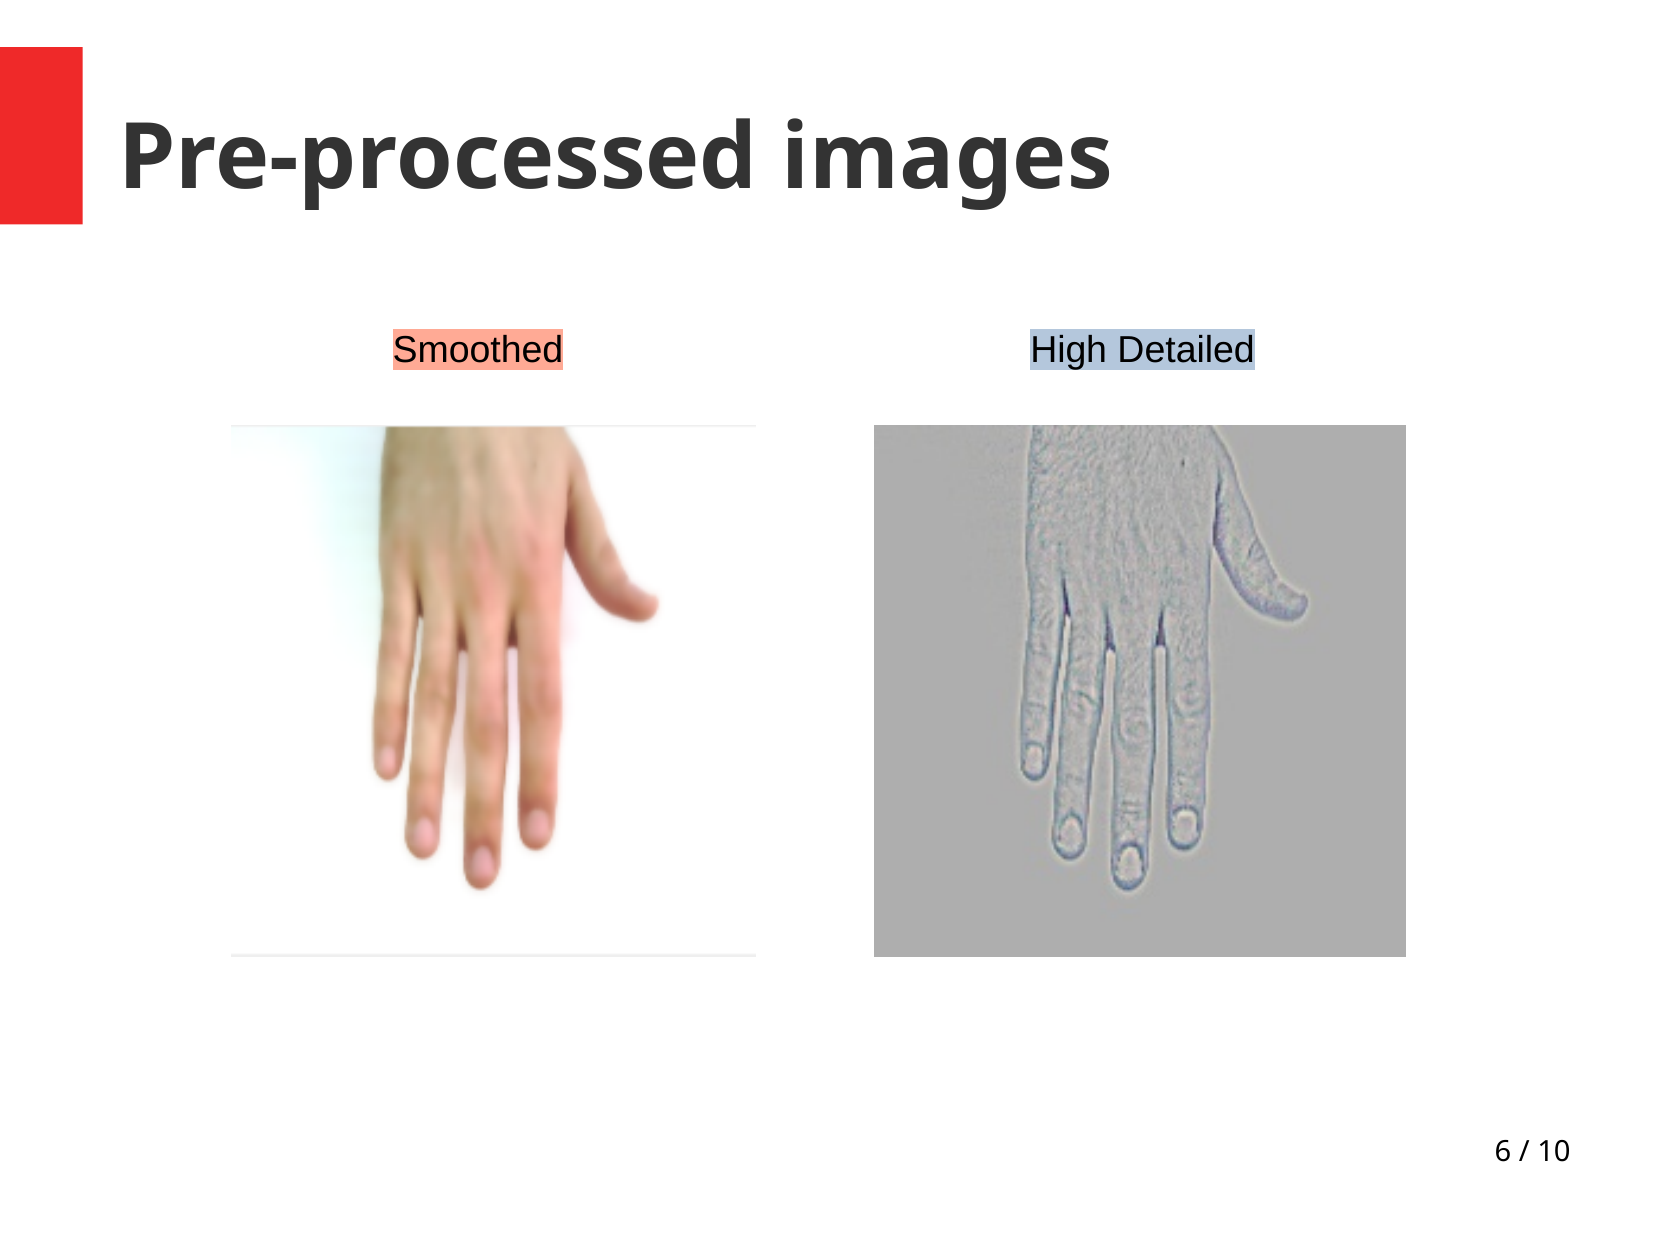

# Pre-processed images
Smoothed
High Detailed
6